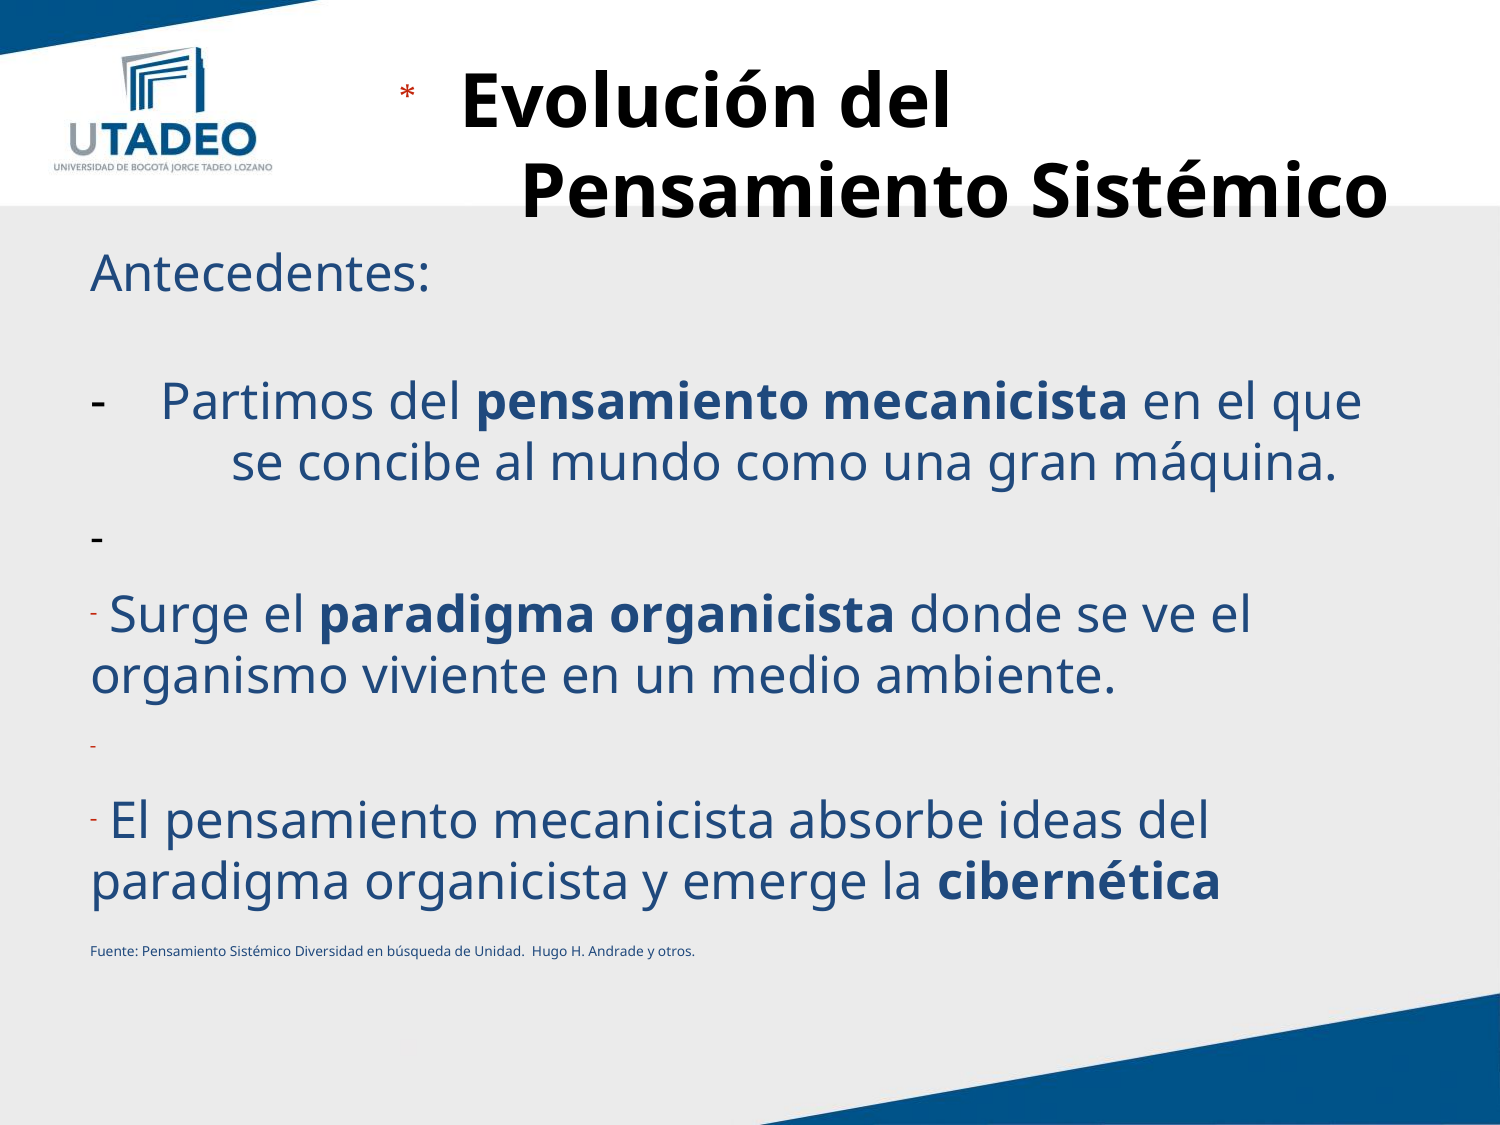

Evolución del Pensamiento Sistémico
# Antecedentes:
Partimos del pensamiento mecanicista en el que se concibe al mundo como una gran máquina.
 Surge el paradigma organicista donde se ve el organismo viviente en un medio ambiente.
 El pensamiento mecanicista absorbe ideas del paradigma organicista y emerge la cibernética
Fuente: Pensamiento Sistémico Diversidad en búsqueda de Unidad. Hugo H. Andrade y otros.